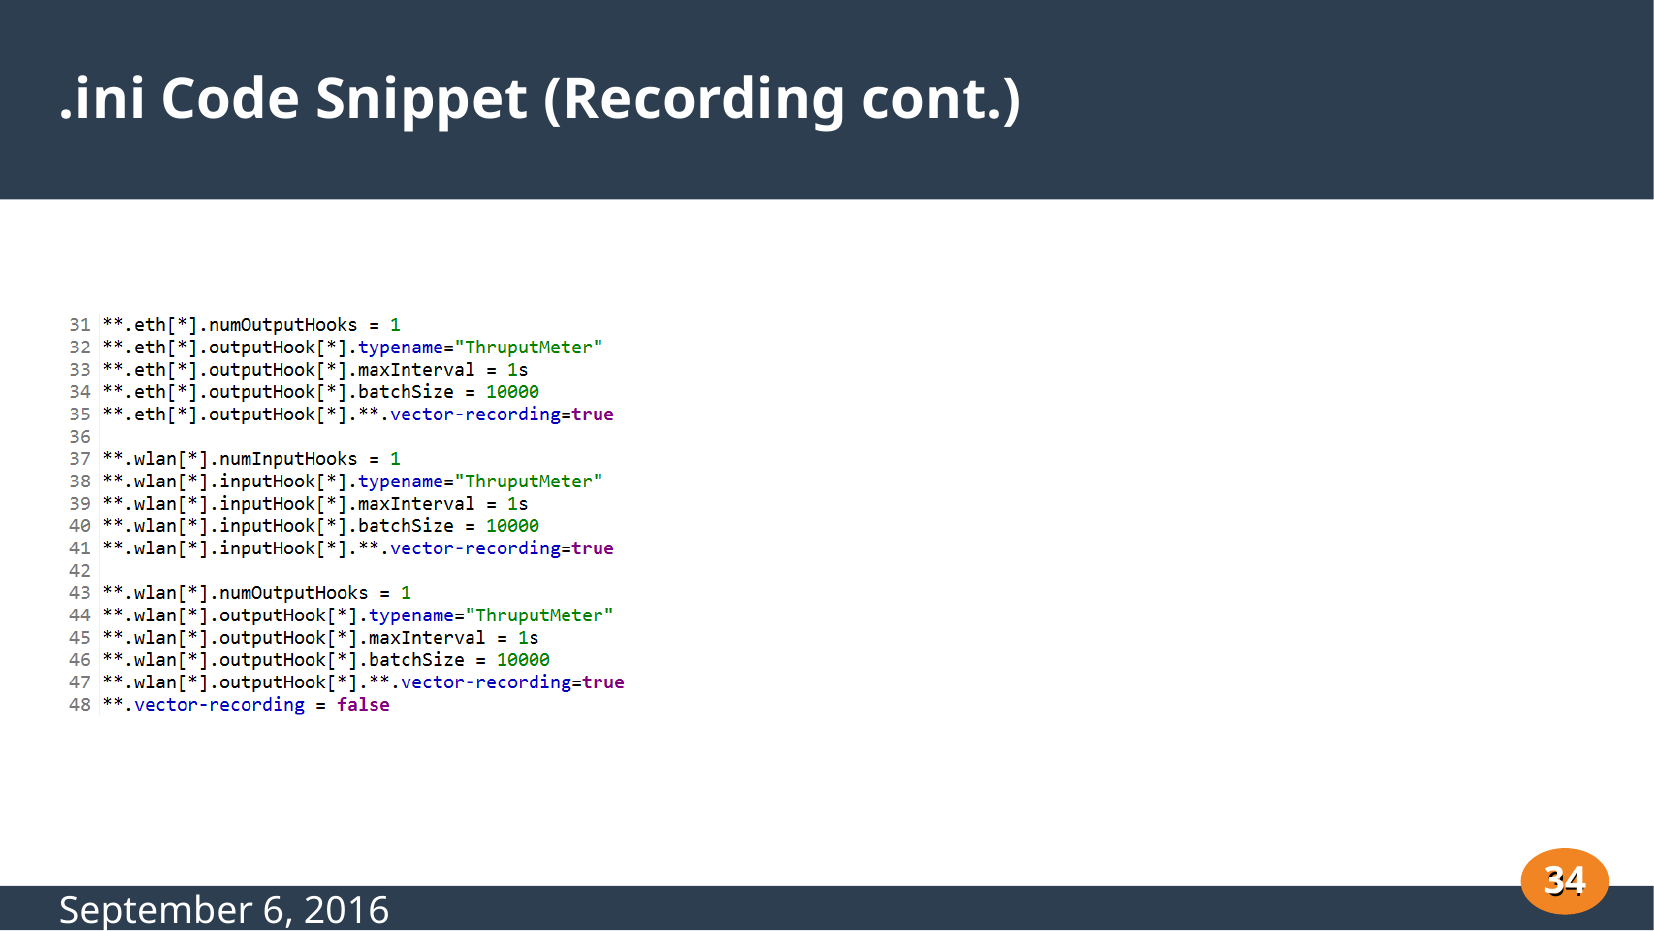

# .ini Code Snippet (Recording cont.)
September 6, 2016